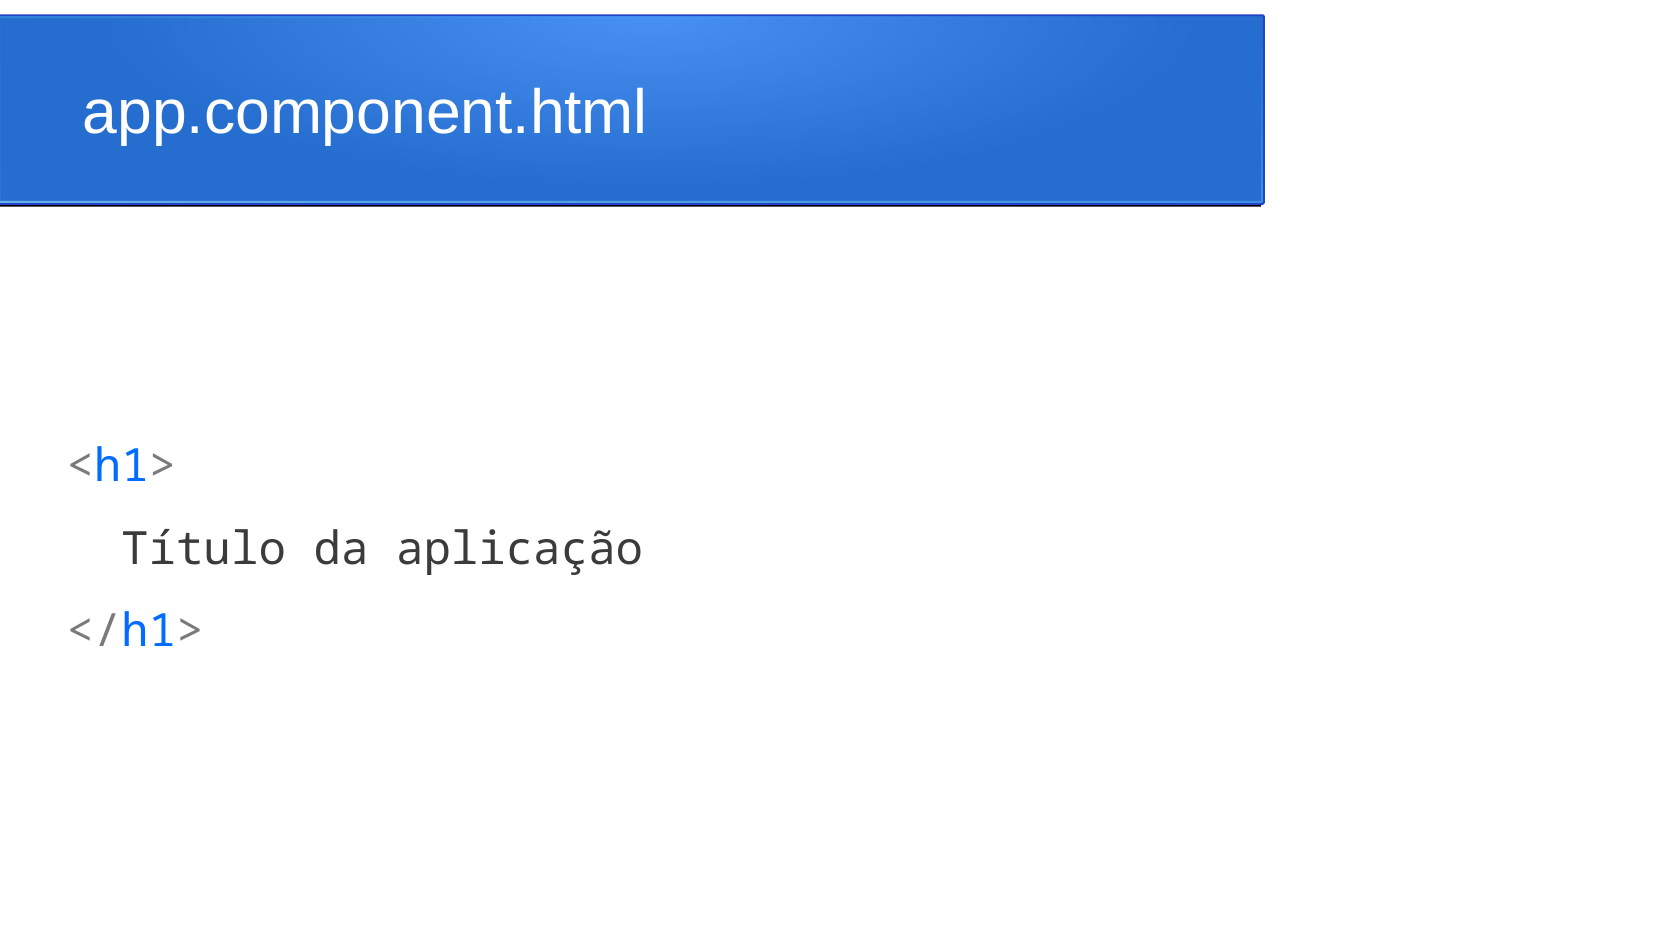

# app.component.html
<h1>
 Título da aplicação
</h1>